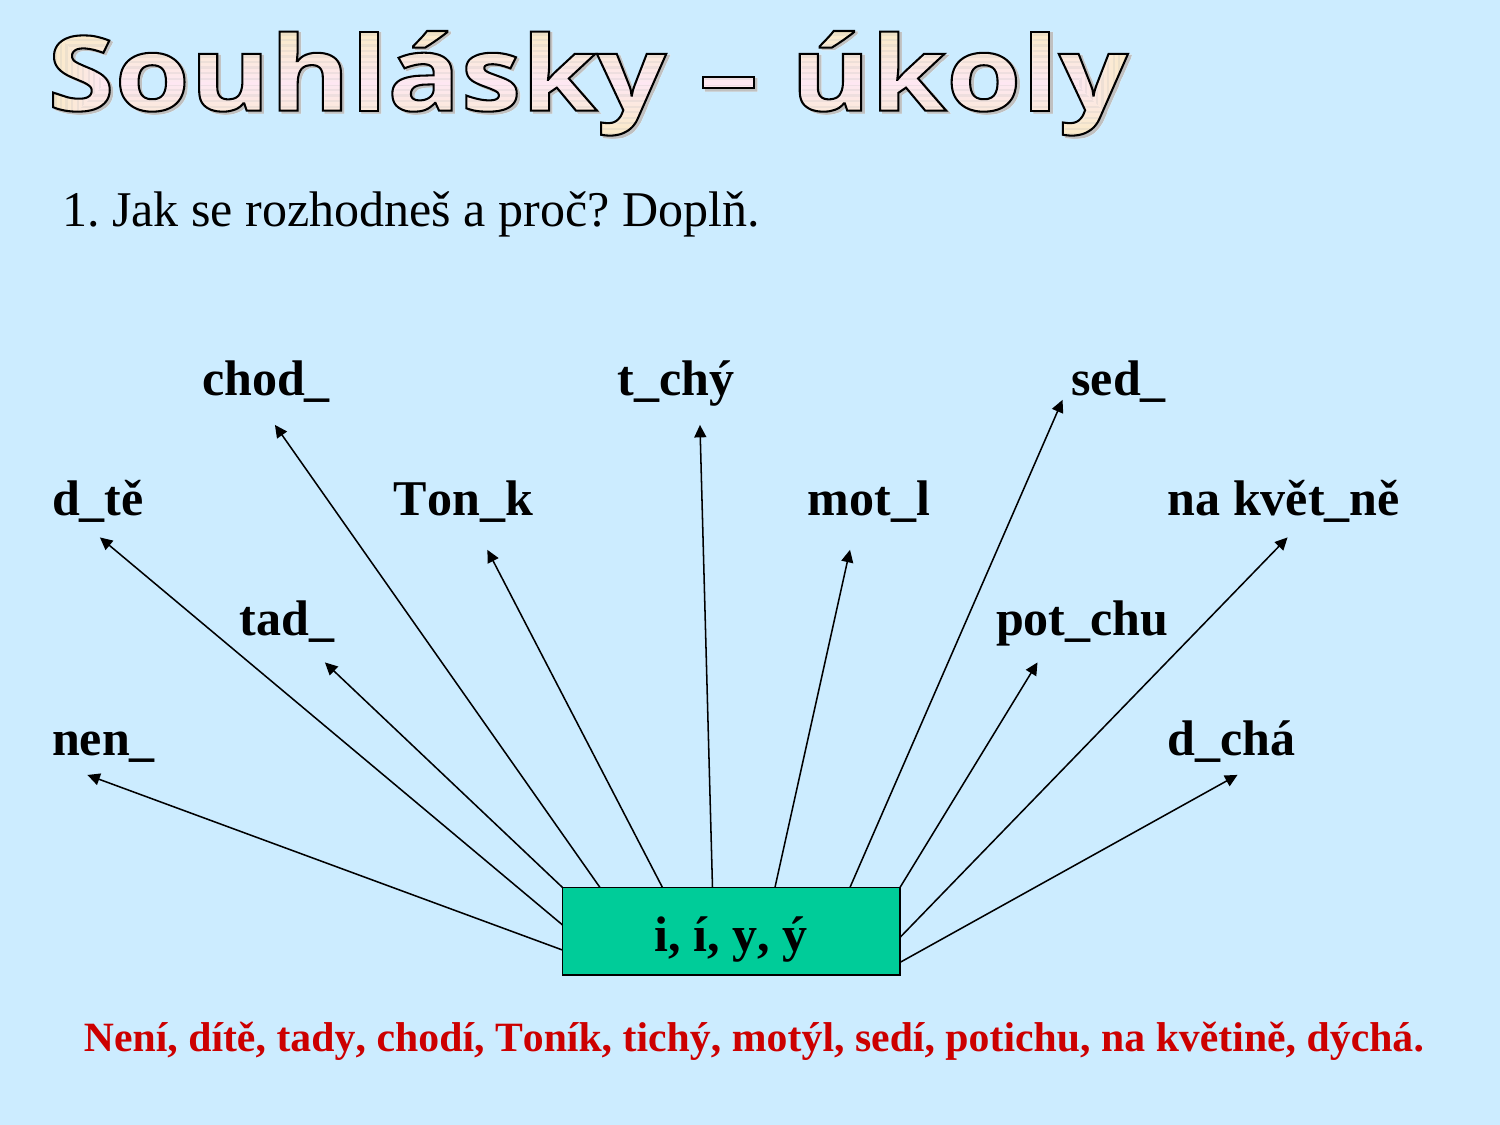

Souhlásky – úkoly
1. Jak se rozhodneš a proč? Doplň.
 chod_ t_chý sed_
d_tě Ton_k mot_l na květ_ně
 tad_ pot_chu
nen_ d_chá
i, í, y, ý
Není, dítě, tady, chodí, Toník, tichý, motýl, sedí, potichu, na květině, dýchá.